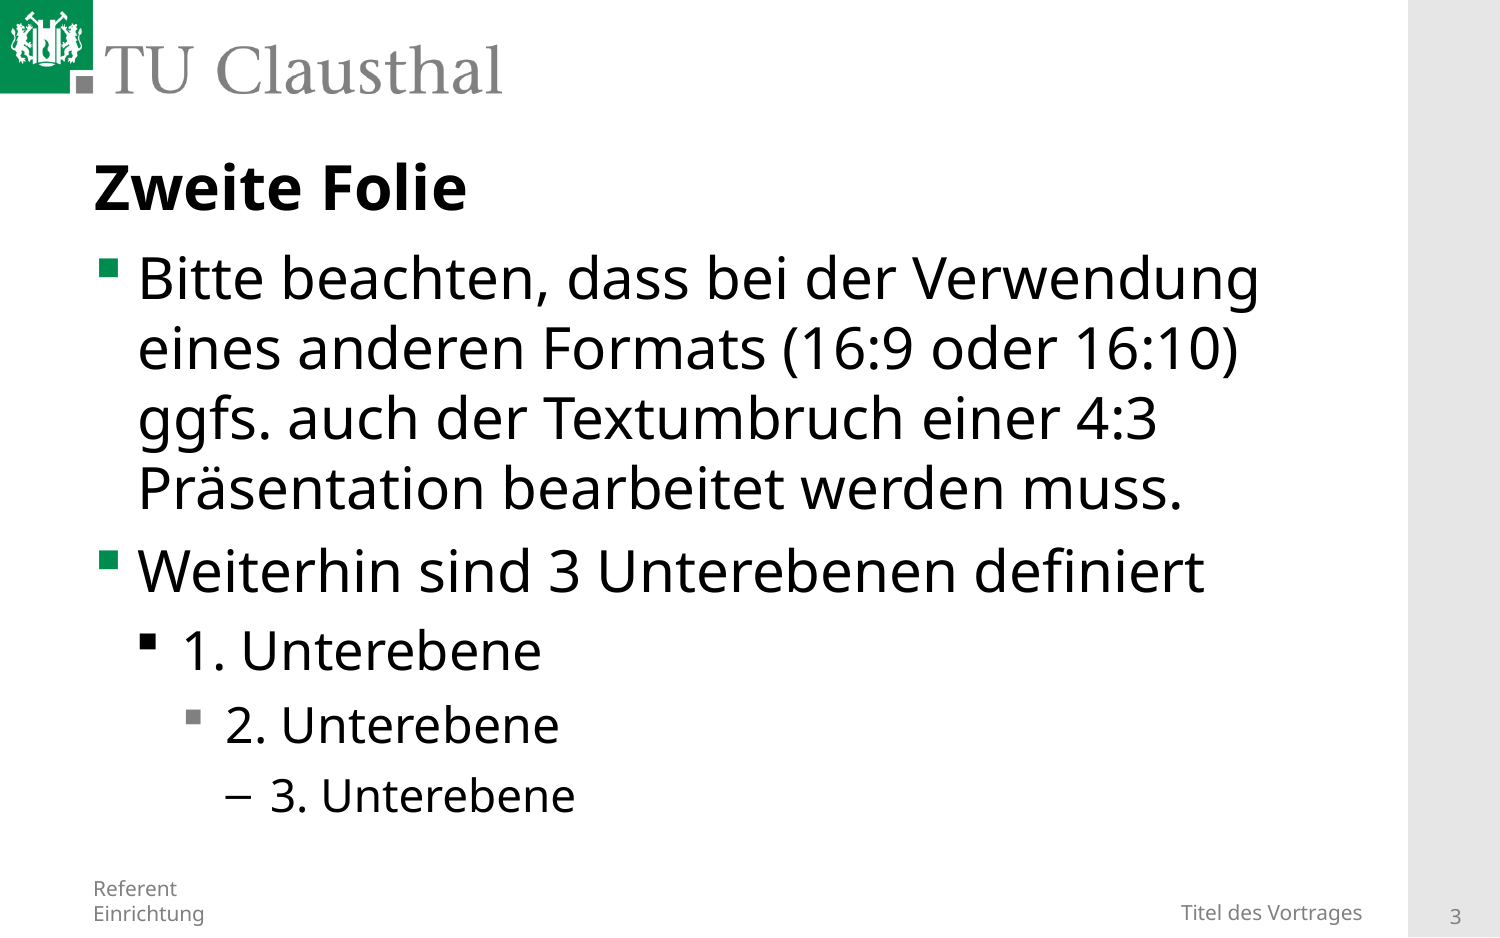

# Zweite Folie
Bitte beachten, dass bei der Verwendung eines anderen Formats (16:9 oder 16:10) ggfs. auch der Textumbruch einer 4:3 Präsentation bearbeitet werden muss.
Weiterhin sind 3 Unterebenen definiert
1. Unterebene
2. Unterebene
3. Unterebene